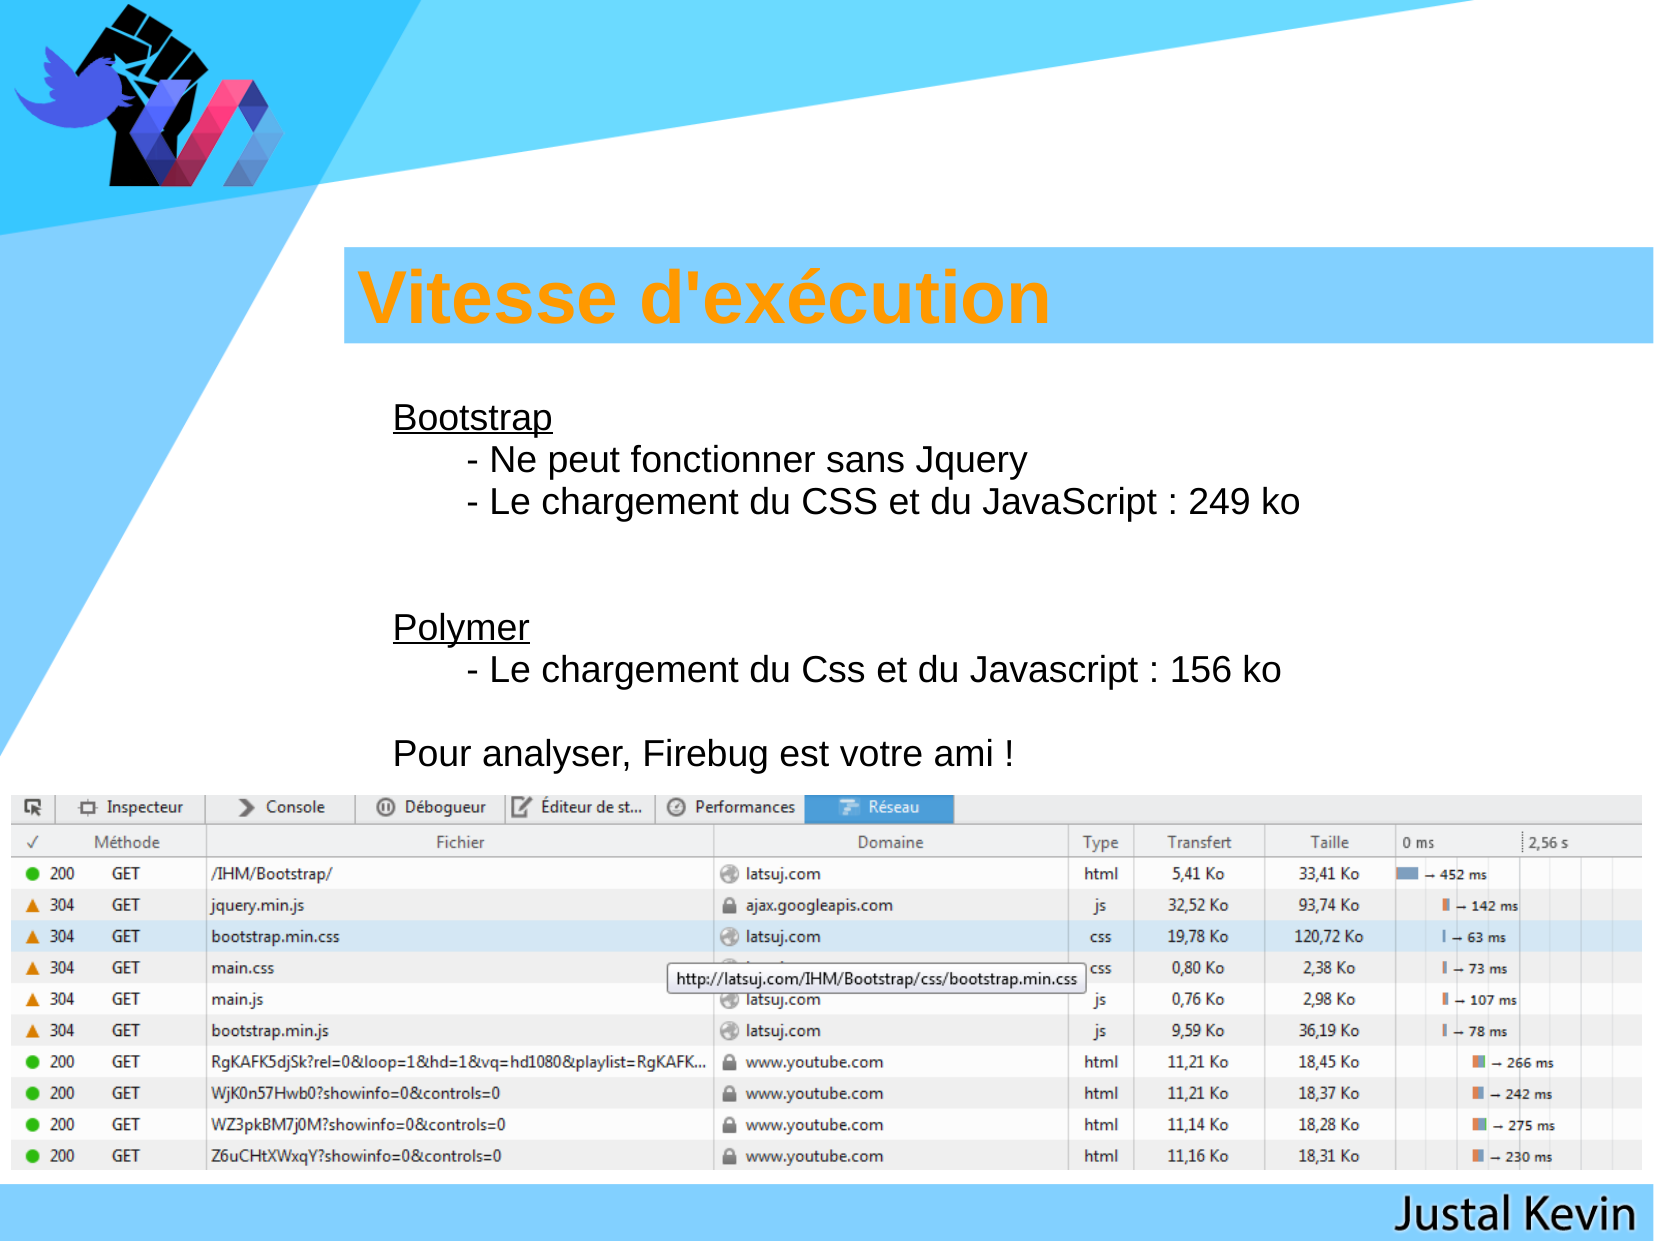

Vitesse d'exécution
Bootstrap
	- Ne peut fonctionner sans Jquery
	- Le chargement du CSS et du JavaScript : 249 ko
Polymer
	- Le chargement du Css et du Javascript : 156 ko
Pour analyser, Firebug est votre ami !